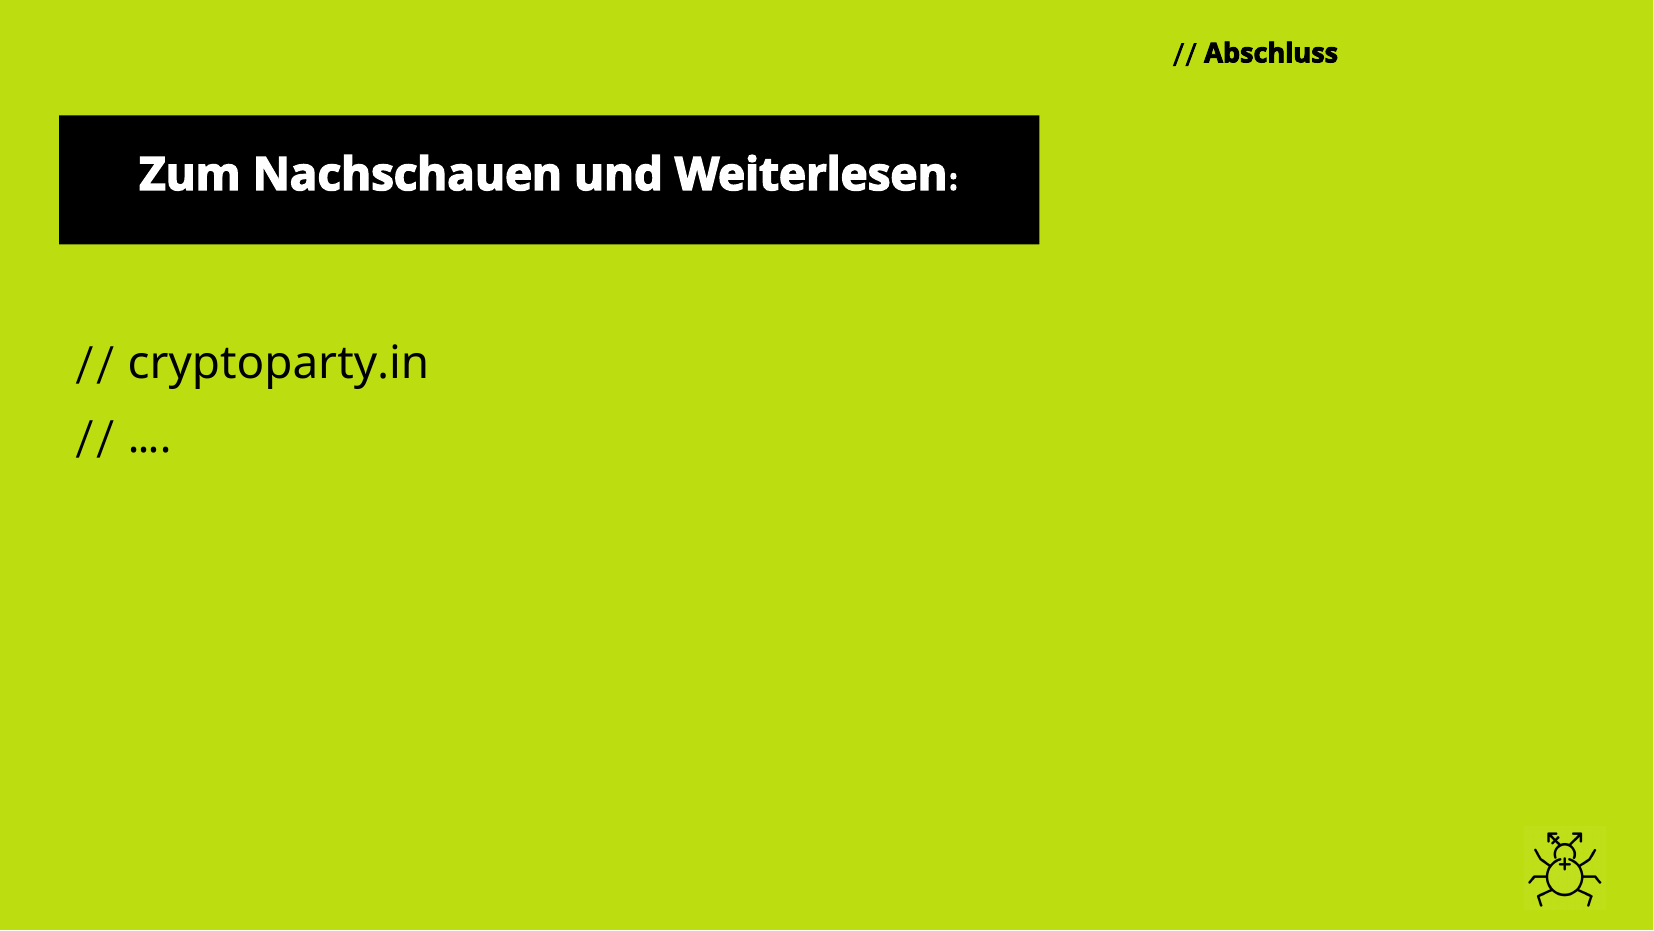

// Abschluss
# Zum Nachschauen und Weiterlesen:
// cryptoparty.in
// ….